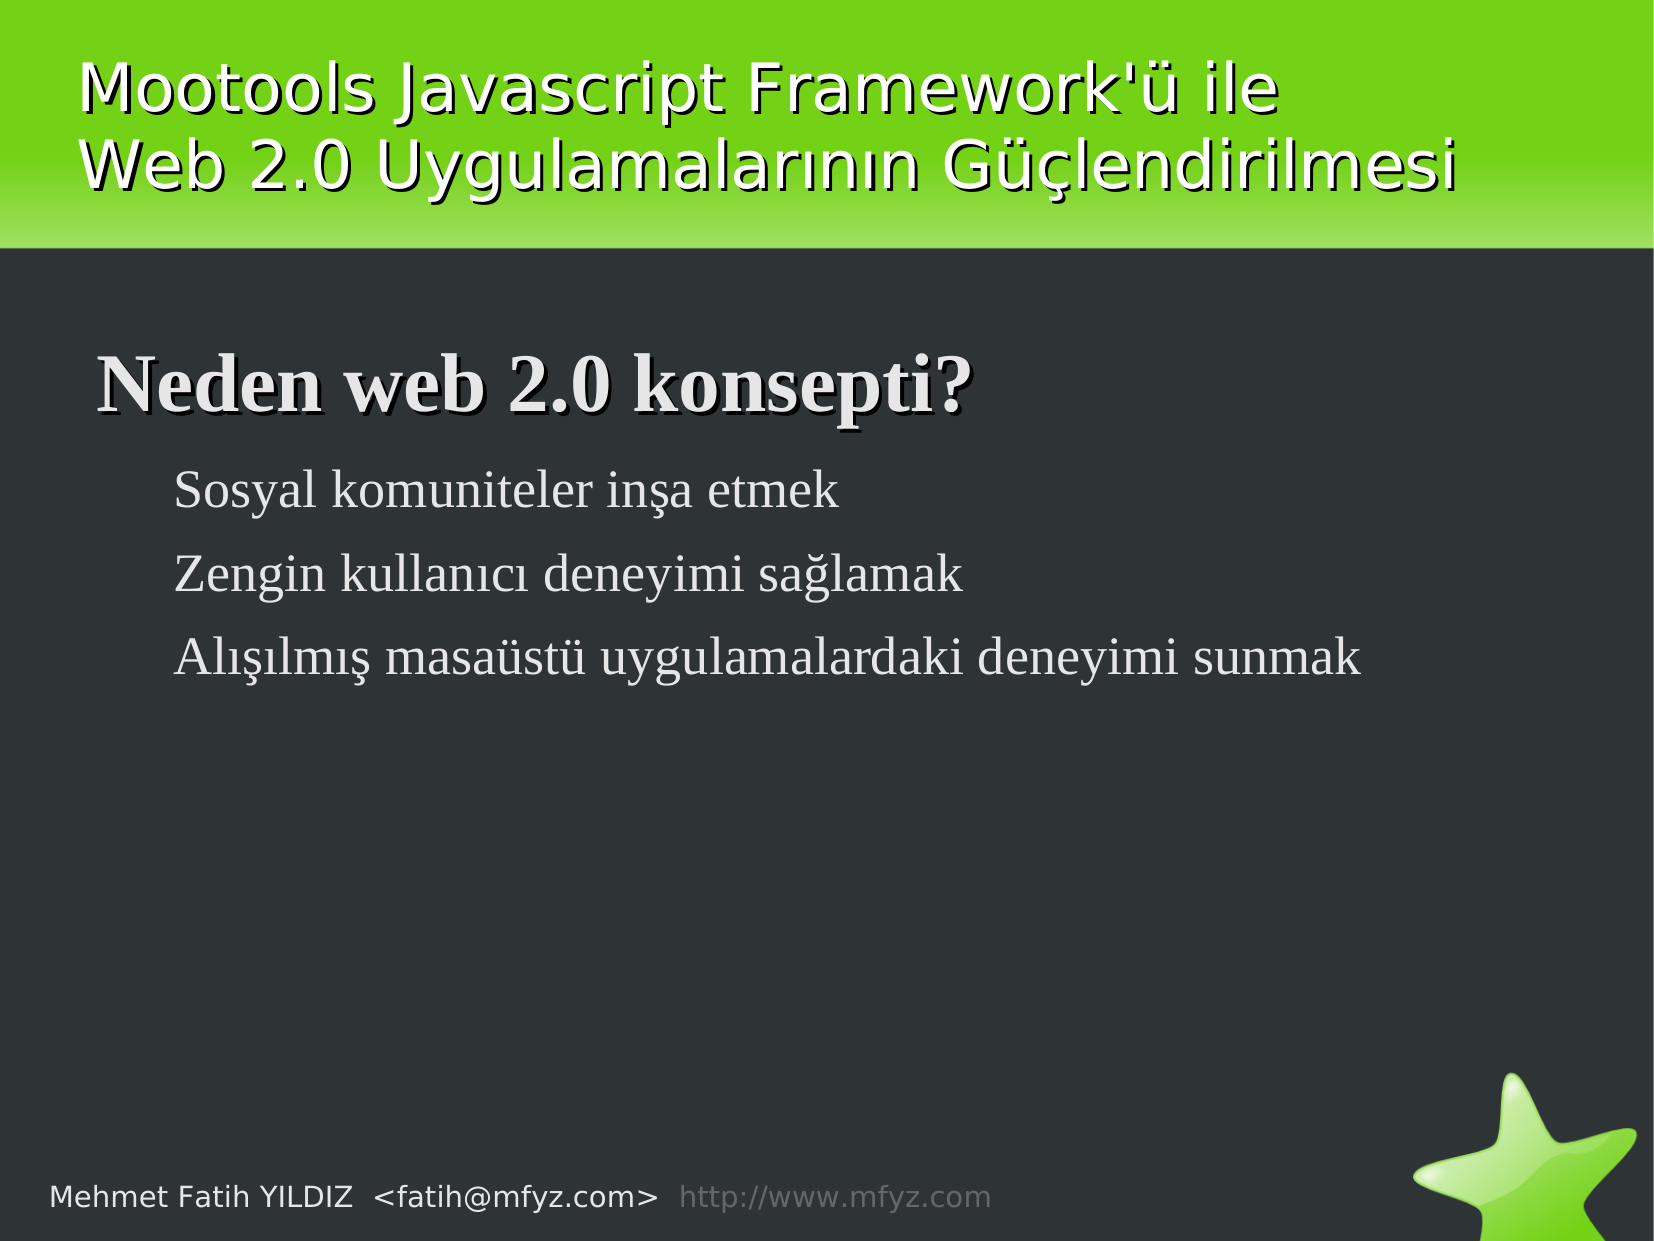

# Mootools Javascript Framework'ü ile Web 2.0 Uygulamalarının Güçlendirilmesi
Neden web 2.0 konsepti?
Sosyal komuniteler inşa etmek
Zengin kullanıcı deneyimi sağlamak
Alışılmış masaüstü uygulamalardaki deneyimi sunmak
Mehmet Fatih YILDIZ <fatih@mfyz.com> http://www.mfyz.com